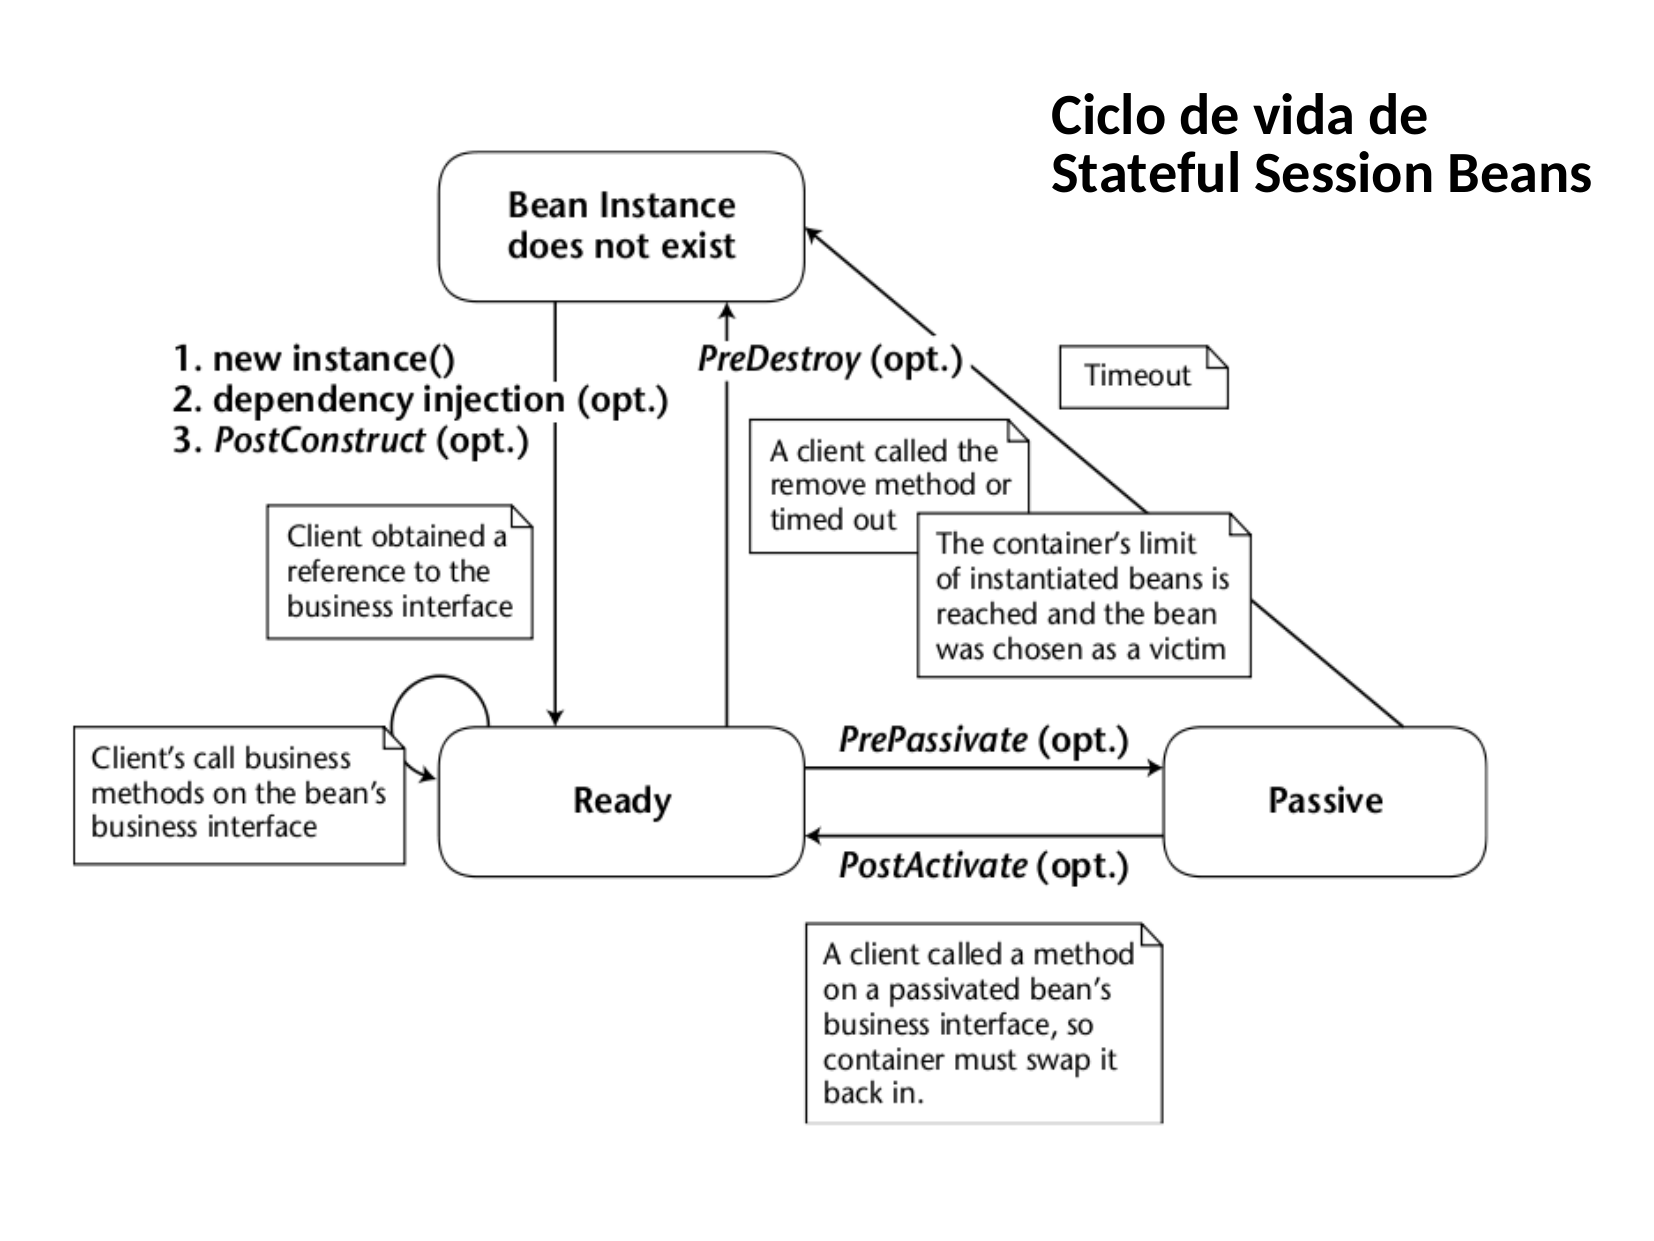

Ciclo de vida de
Stateful Session Beans